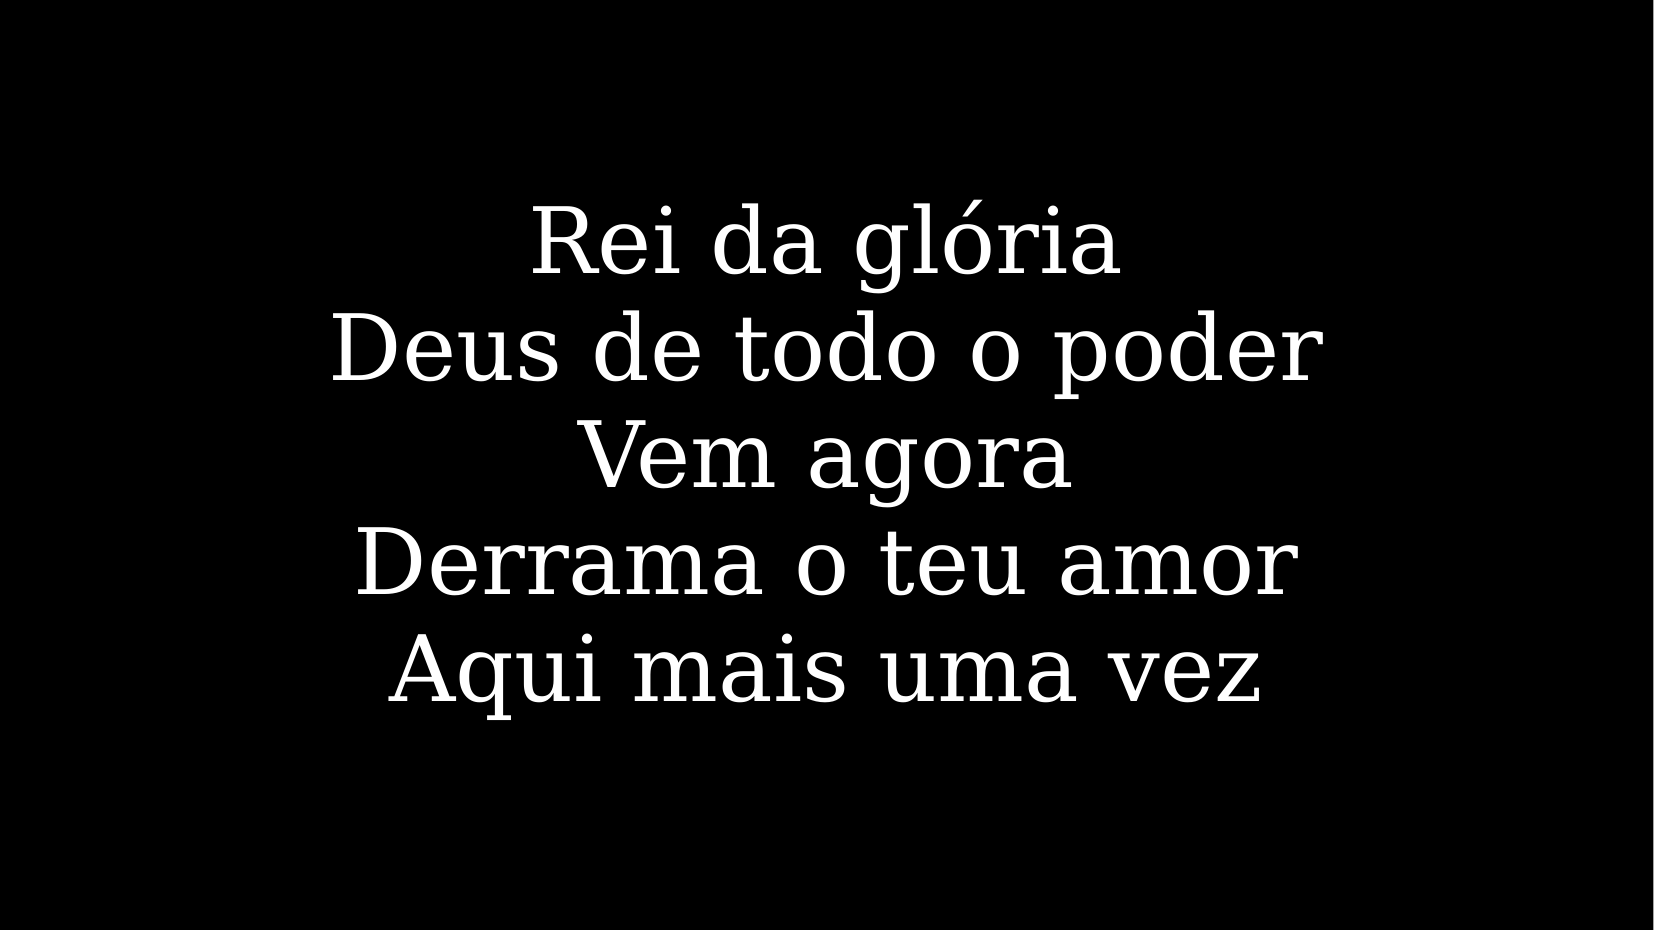

# Rei da glória
Deus de todo o poder
Vem agora
Derrama o teu amor
Aqui mais uma vez